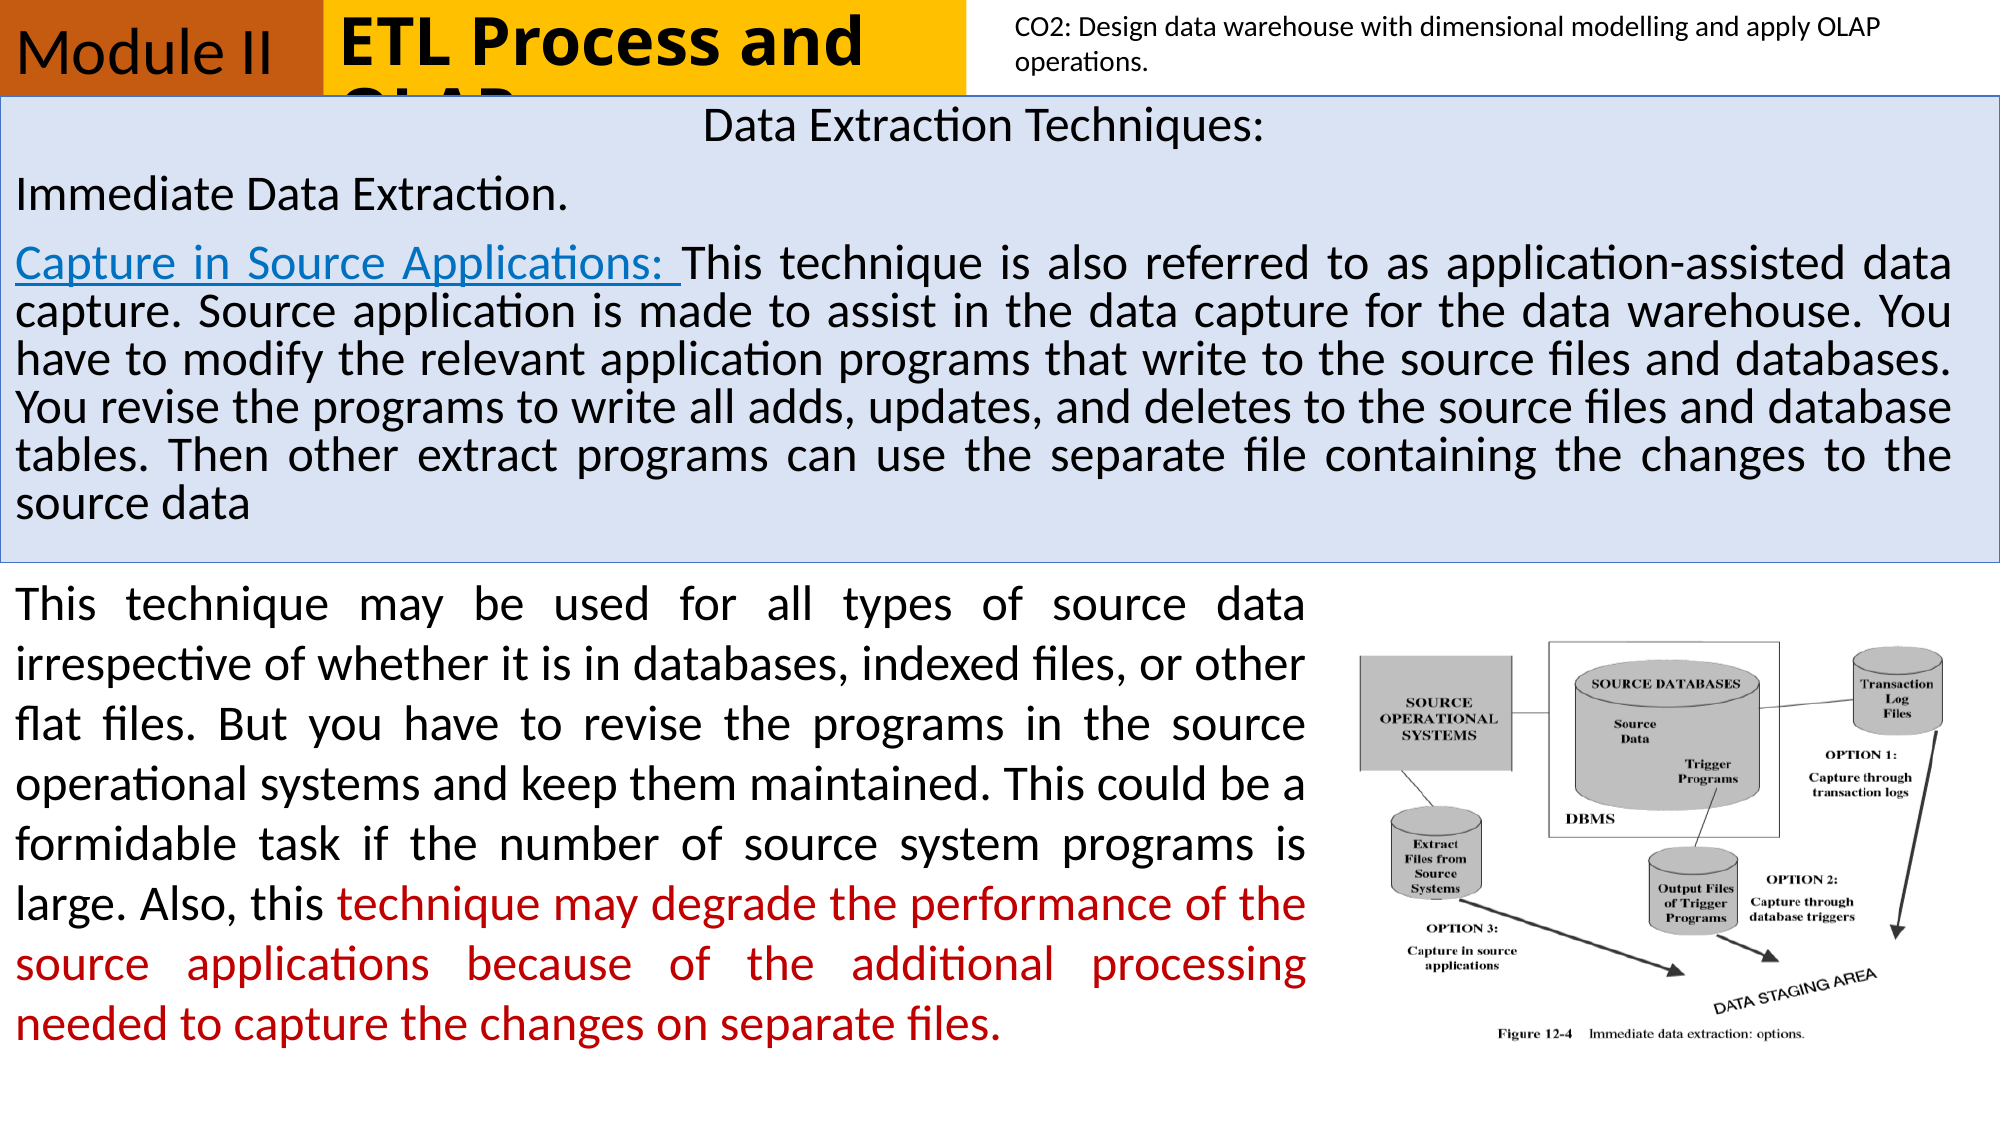

Module II
# ETL Process and OLAP:
CO2: Design data warehouse with dimensional modelling and apply OLAP operations.
Data Extraction Techniques:
Immediate Data Extraction.
Capture in Source Applications: This technique is also referred to as application-assisted data capture. Source application is made to assist in the data capture for the data warehouse. You have to modify the relevant application programs that write to the source files and databases. You revise the programs to write all adds, updates, and deletes to the source files and database tables. Then other extract programs can use the separate file containing the changes to the source data
This technique may be used for all types of source data irrespective of whether it is in databases, indexed files, or other flat files. But you have to revise the programs in the source operational systems and keep them maintained. This could be a formidable task if the number of source system programs is large. Also, this technique may degrade the performance of the source applications because of the additional processing needed to capture the changes on separate files.